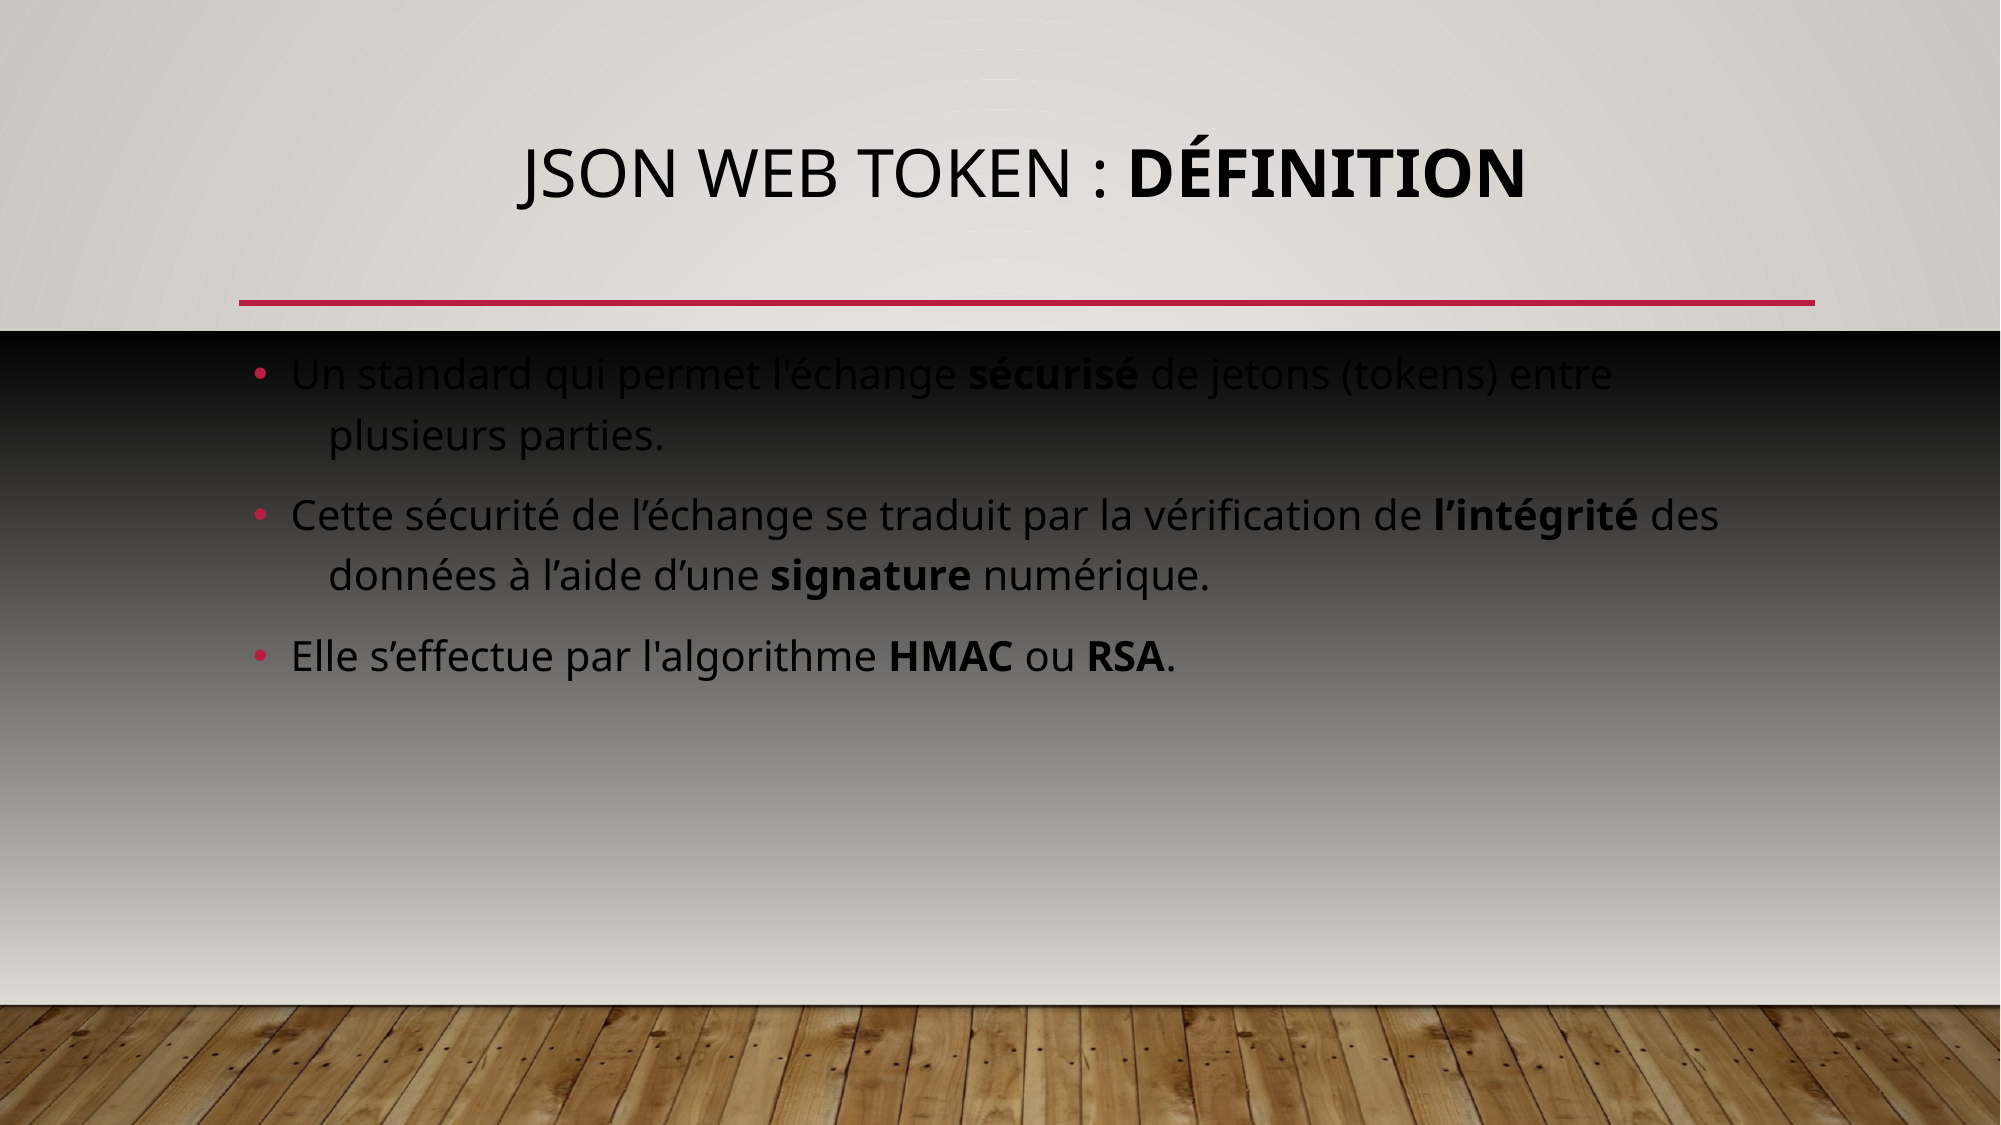

# JSON Web Token : Définition
Un standard qui permet l'échange sécurisé de jetons (tokens) entre plusieurs parties.
Cette sécurité de l’échange se traduit par la vérification de l’intégrité des données à l’aide d’une signature numérique.
Elle s’effectue par l'algorithme HMAC ou RSA.